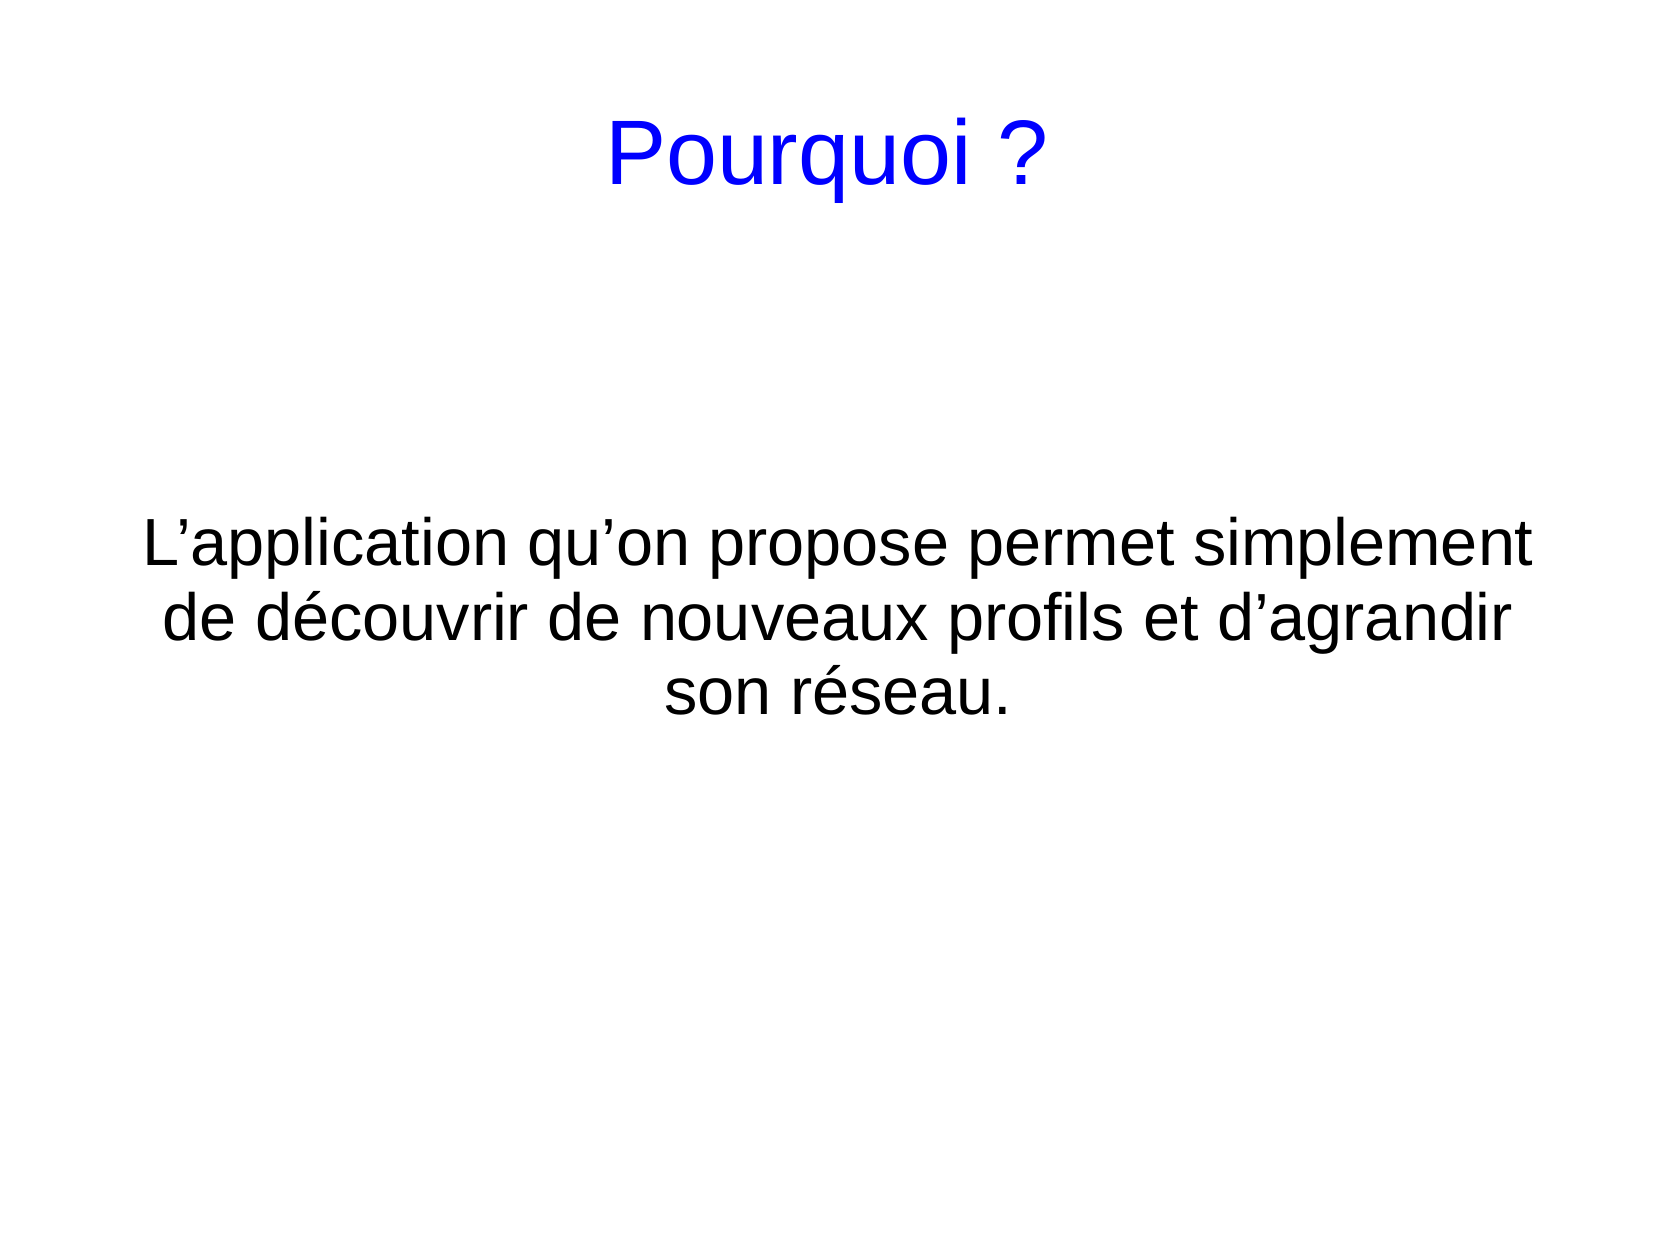

# Pourquoi ?
L’application qu’on propose permet simplement de découvrir de nouveaux profils et d’agrandir son réseau.